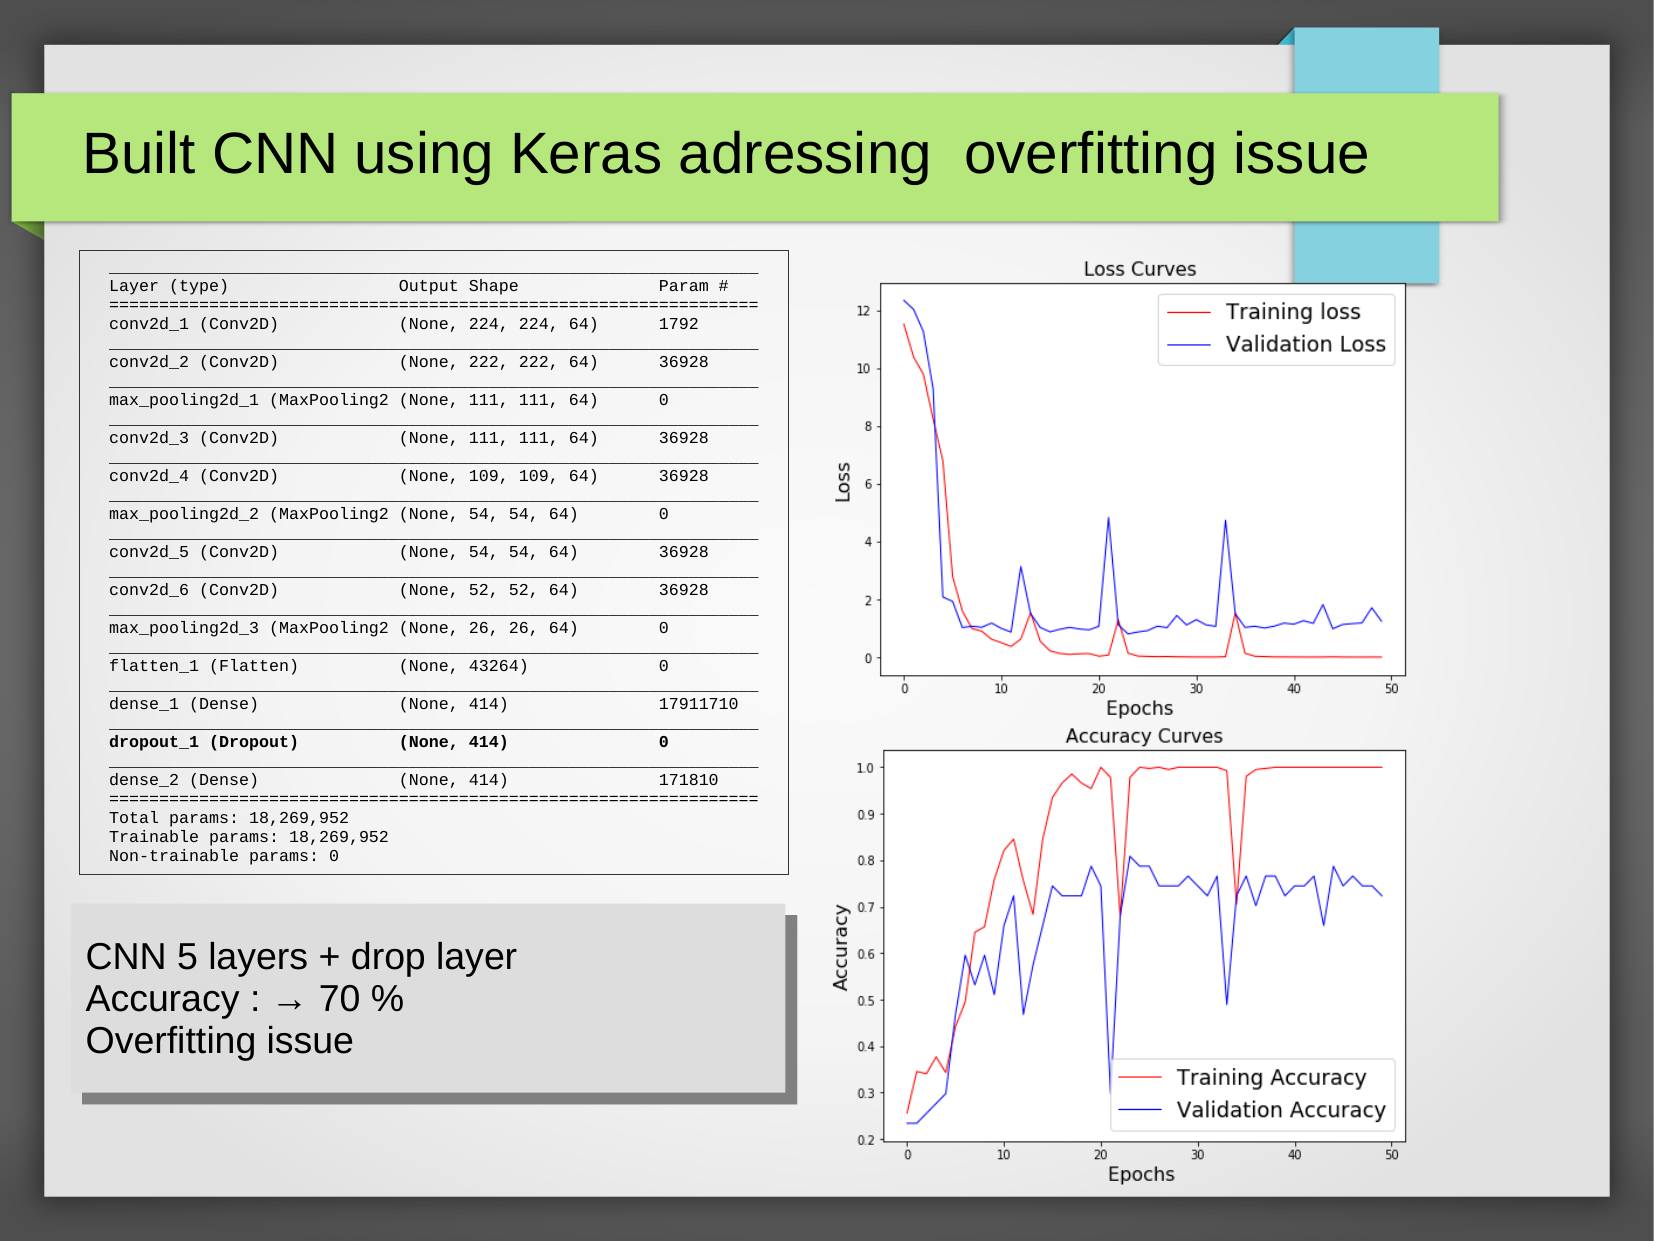

# Built CNN using Keras adressing overfitting issue
_________________________________________________________________
Layer (type) Output Shape Param #
=================================================================
conv2d_1 (Conv2D) (None, 224, 224, 64) 1792
_________________________________________________________________
conv2d_2 (Conv2D) (None, 222, 222, 64) 36928
_________________________________________________________________
max_pooling2d_1 (MaxPooling2 (None, 111, 111, 64) 0
_________________________________________________________________
conv2d_3 (Conv2D) (None, 111, 111, 64) 36928
_________________________________________________________________
conv2d_4 (Conv2D) (None, 109, 109, 64) 36928
_________________________________________________________________
max_pooling2d_2 (MaxPooling2 (None, 54, 54, 64) 0
_________________________________________________________________
conv2d_5 (Conv2D) (None, 54, 54, 64) 36928
_________________________________________________________________
conv2d_6 (Conv2D) (None, 52, 52, 64) 36928
_________________________________________________________________
max_pooling2d_3 (MaxPooling2 (None, 26, 26, 64) 0
_________________________________________________________________
flatten_1 (Flatten) (None, 43264) 0
_________________________________________________________________
dense_1 (Dense) (None, 414) 17911710
_________________________________________________________________
dropout_1 (Dropout) (None, 414) 0
_________________________________________________________________
dense_2 (Dense) (None, 414) 171810
=================================================================
Total params: 18,269,952
Trainable params: 18,269,952
Non-trainable params: 0
CNN 5 layers + drop layer
Accuracy : → 70 %
Overfitting issue